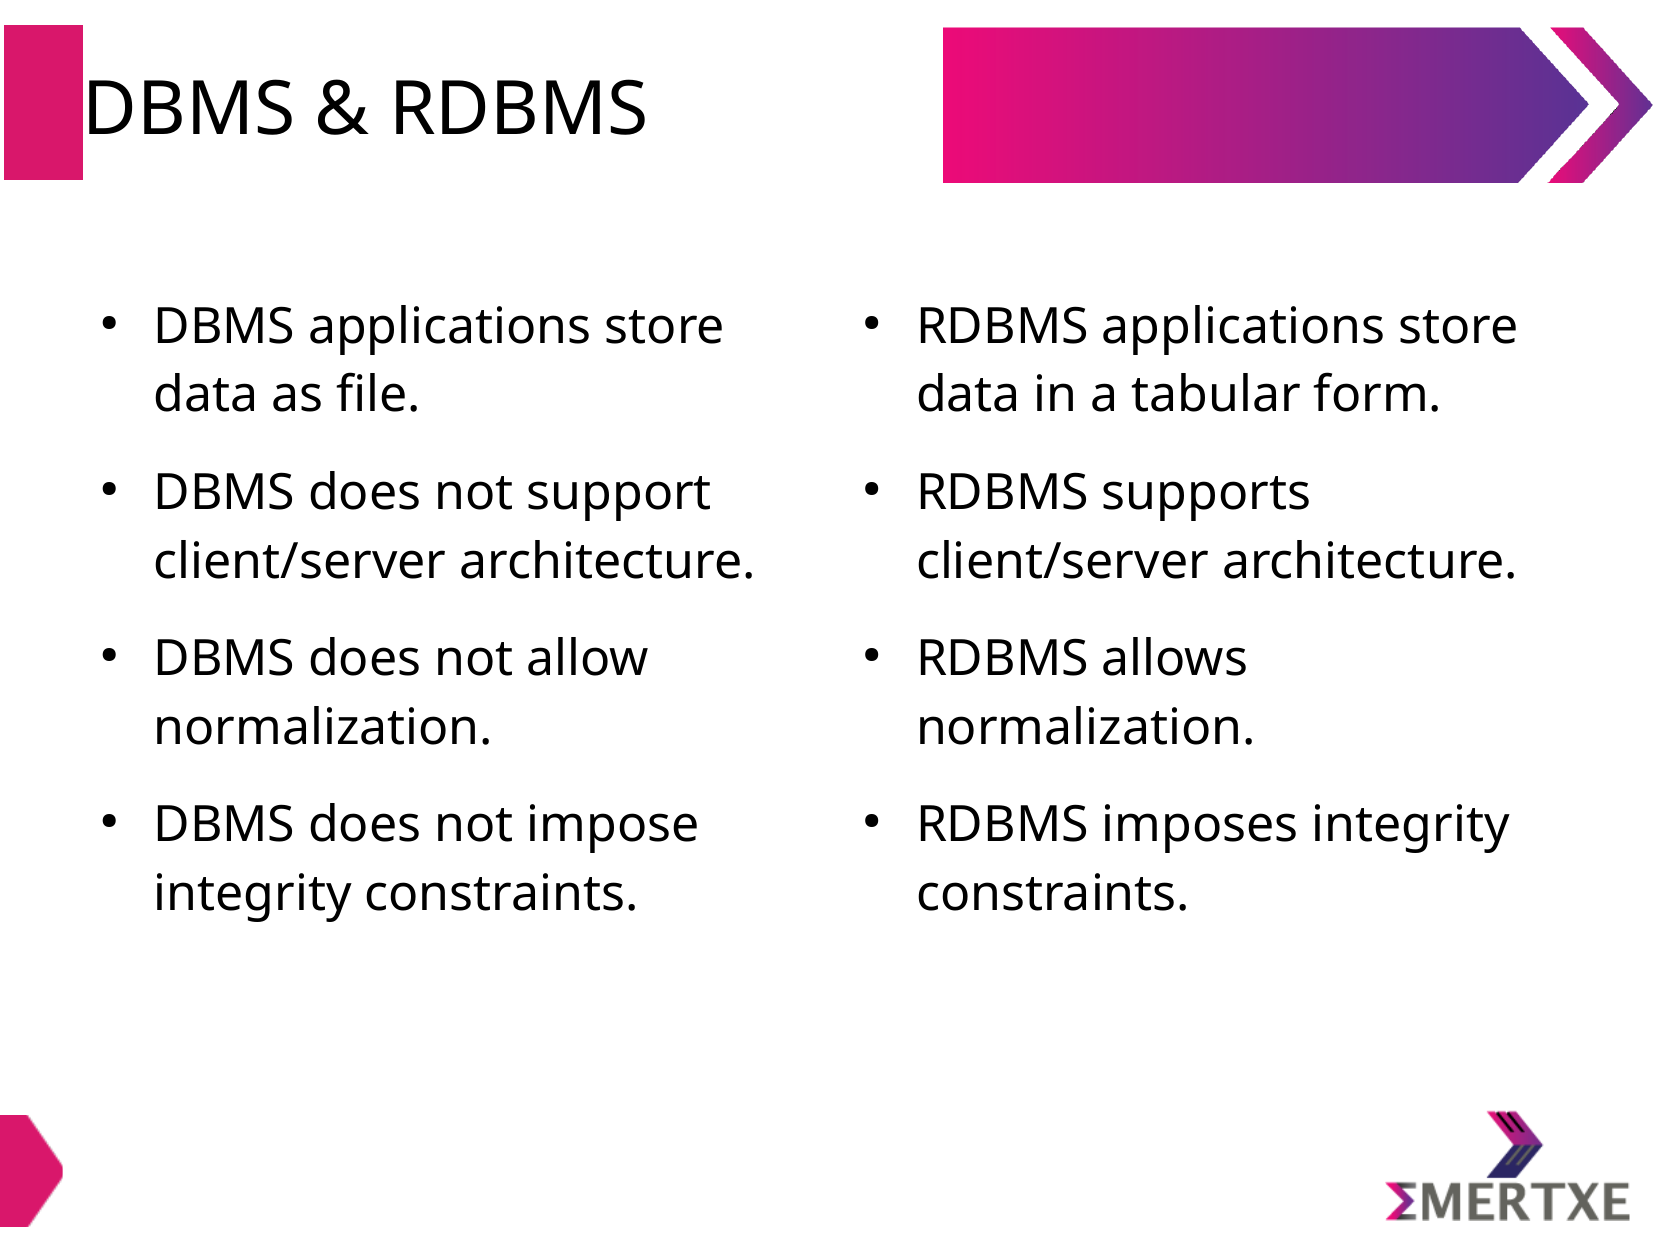

# DBMS & RDBMS
DBMS applications store data as file.
DBMS does not support client/server architecture.
DBMS does not allow normalization.
DBMS does not impose integrity constraints.
RDBMS applications store data in a tabular form.
RDBMS supports client/server architecture.
RDBMS allows normalization.
RDBMS imposes integrity constraints.